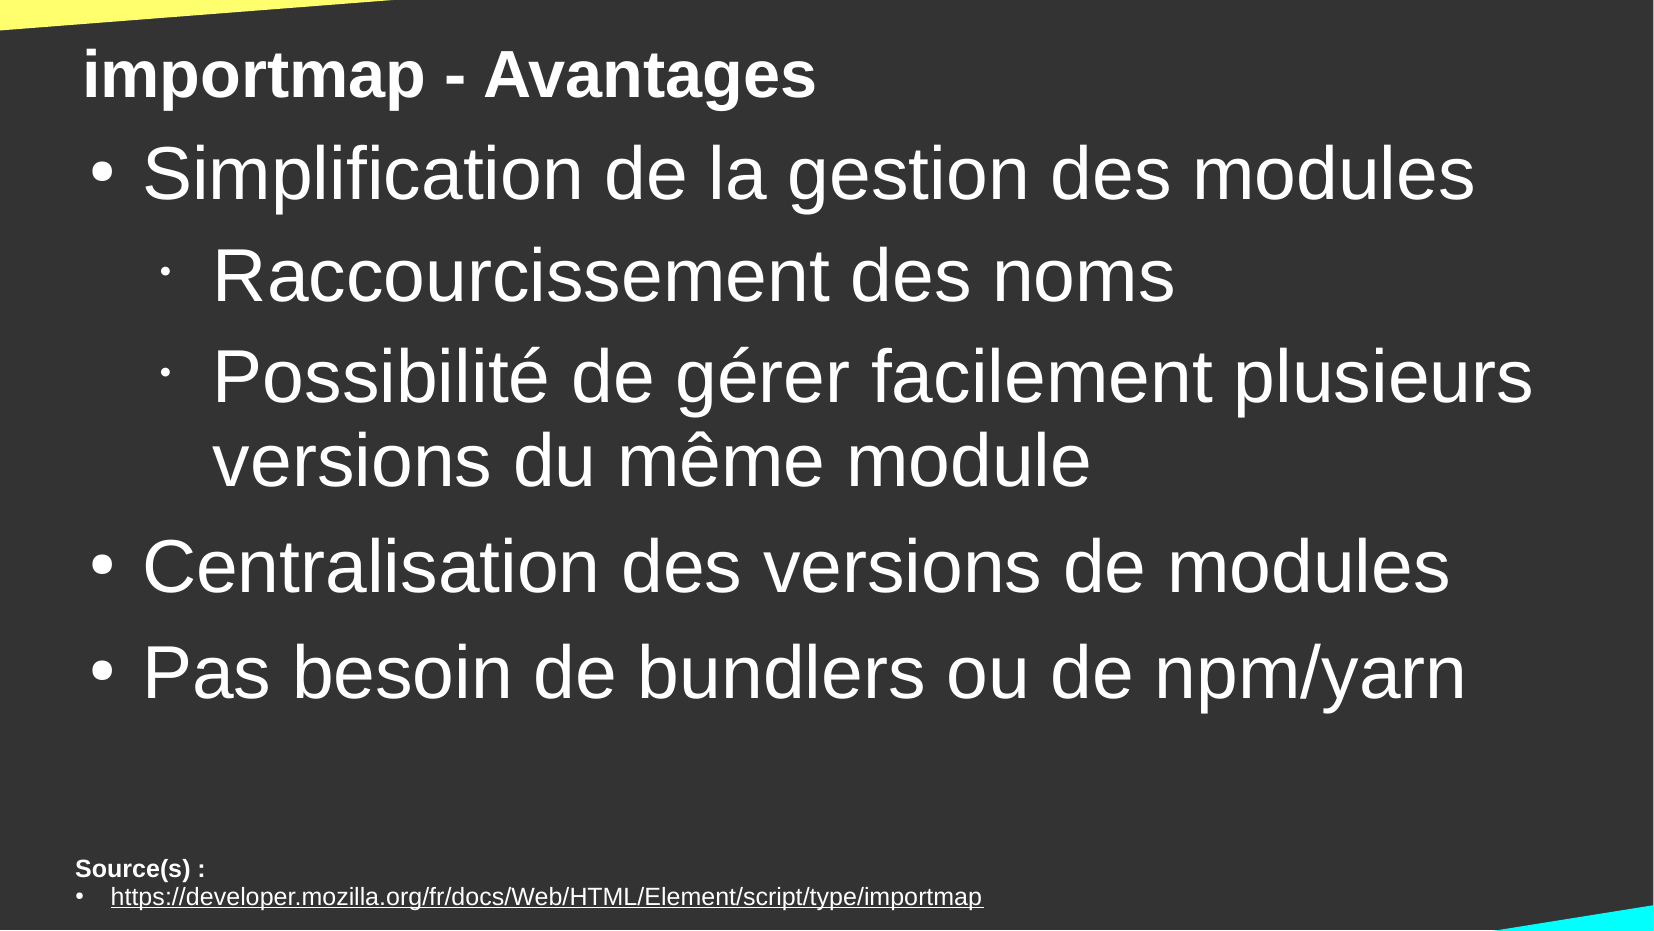

# importmap - Avantages
Simplification de la gestion des modules
Raccourcissement des noms
Possibilité de gérer facilement plusieurs versions du même module
Centralisation des versions de modules
Pas besoin de bundlers ou de npm/yarn
Source(s) :
https://developer.mozilla.org/fr/docs/Web/HTML/Element/script/type/importmap